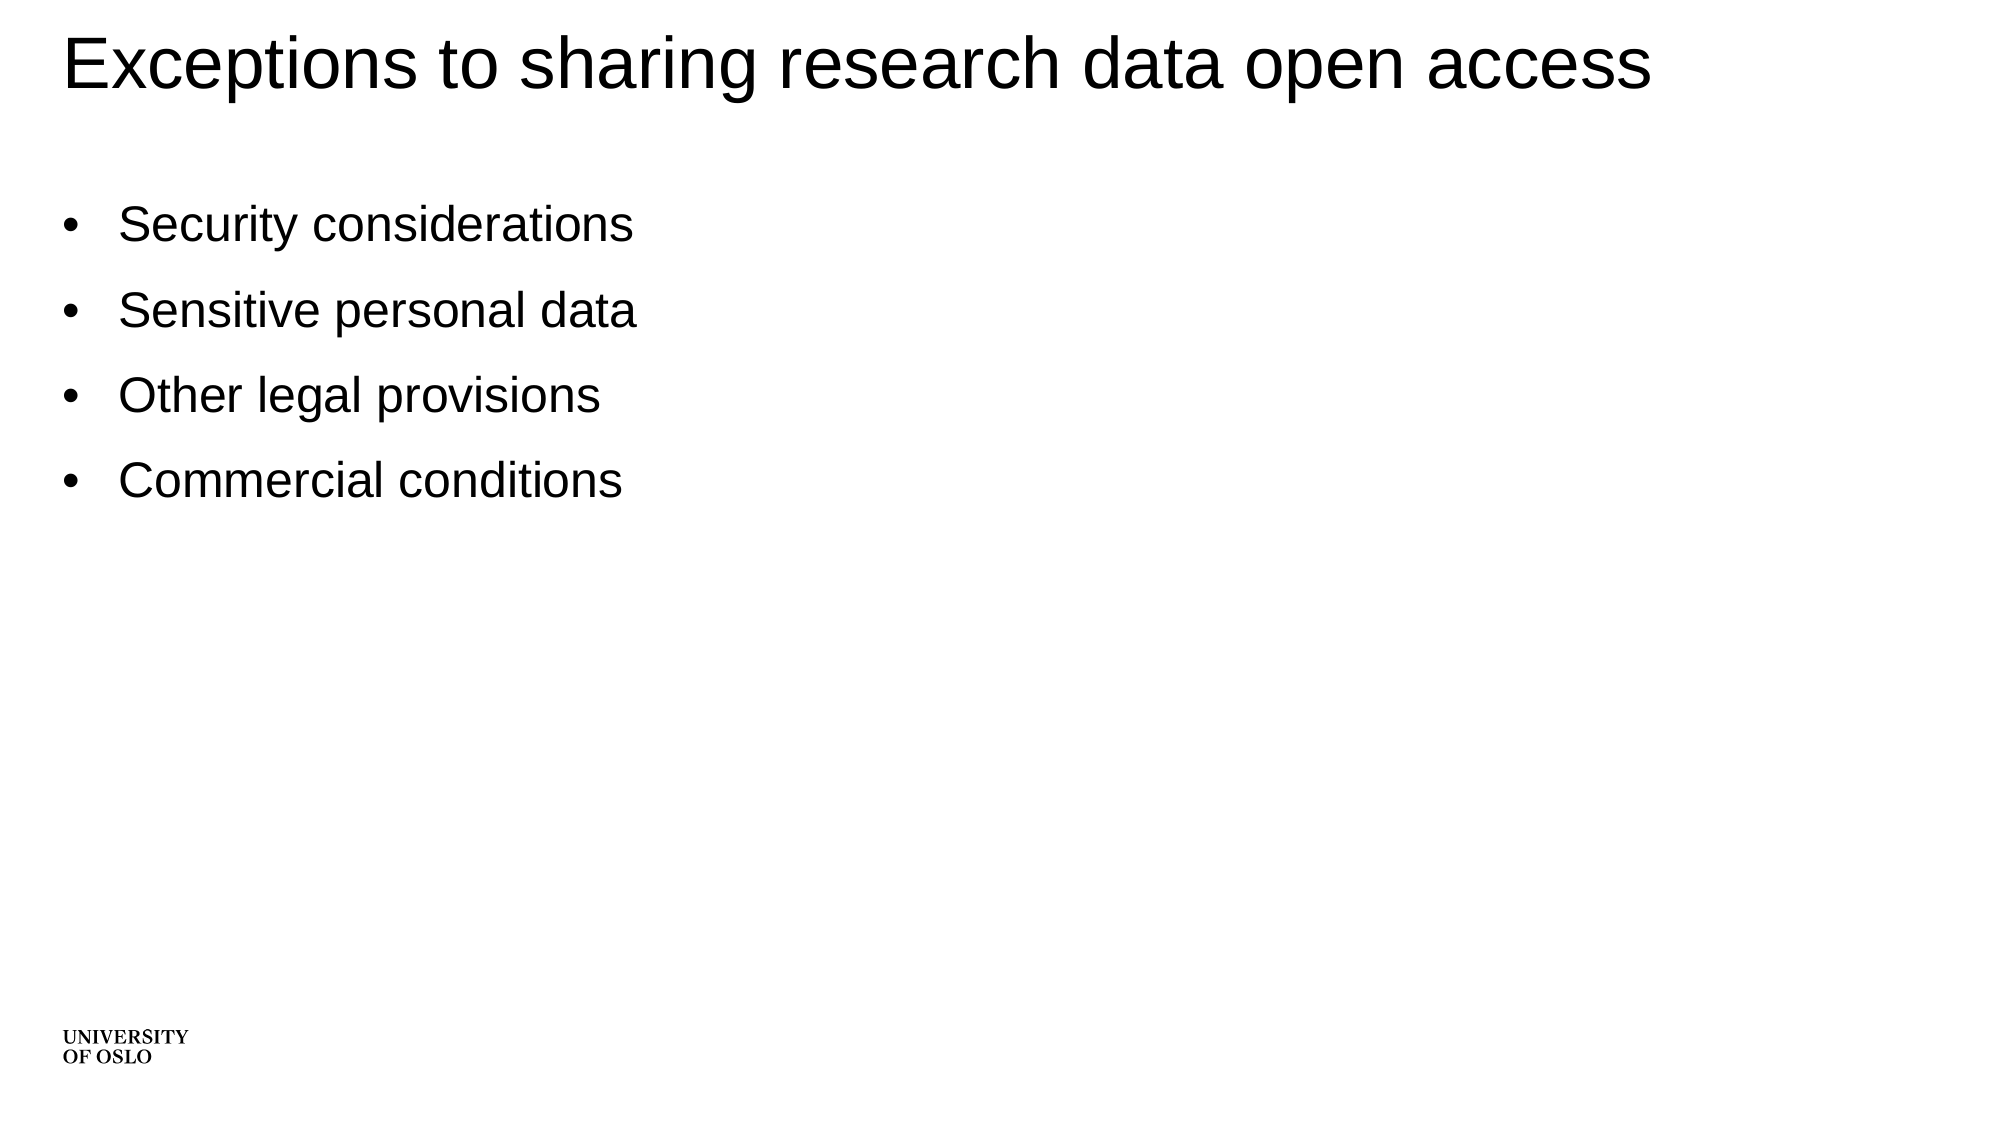

Exceptions to sharing research data open access
•
Security considerations
•
Sensitive personal data
•
Other legal provisions
•
Commercial conditions